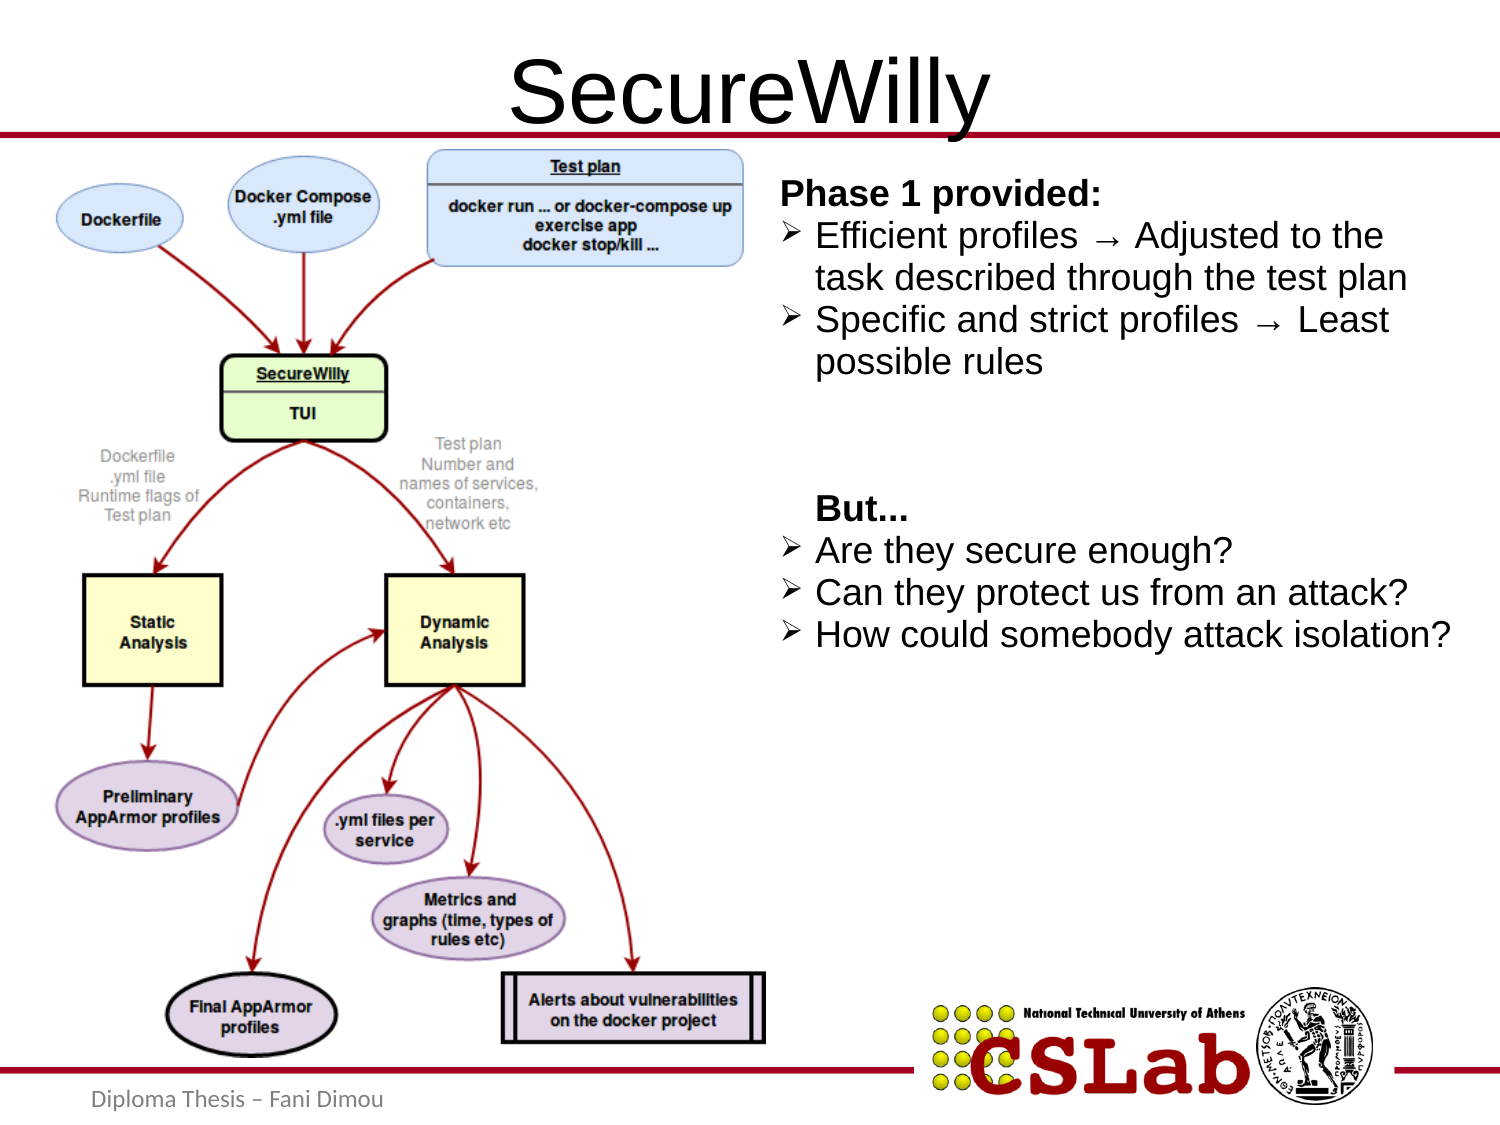

SecureWilly
Phase 1 provided:
Efficient profiles → Adjusted to the task described through the test plan
Specific and strict profiles → Least possible rules
But...
Are they secure enough?
Can they protect us from an attack?
How could somebody attack isolation?